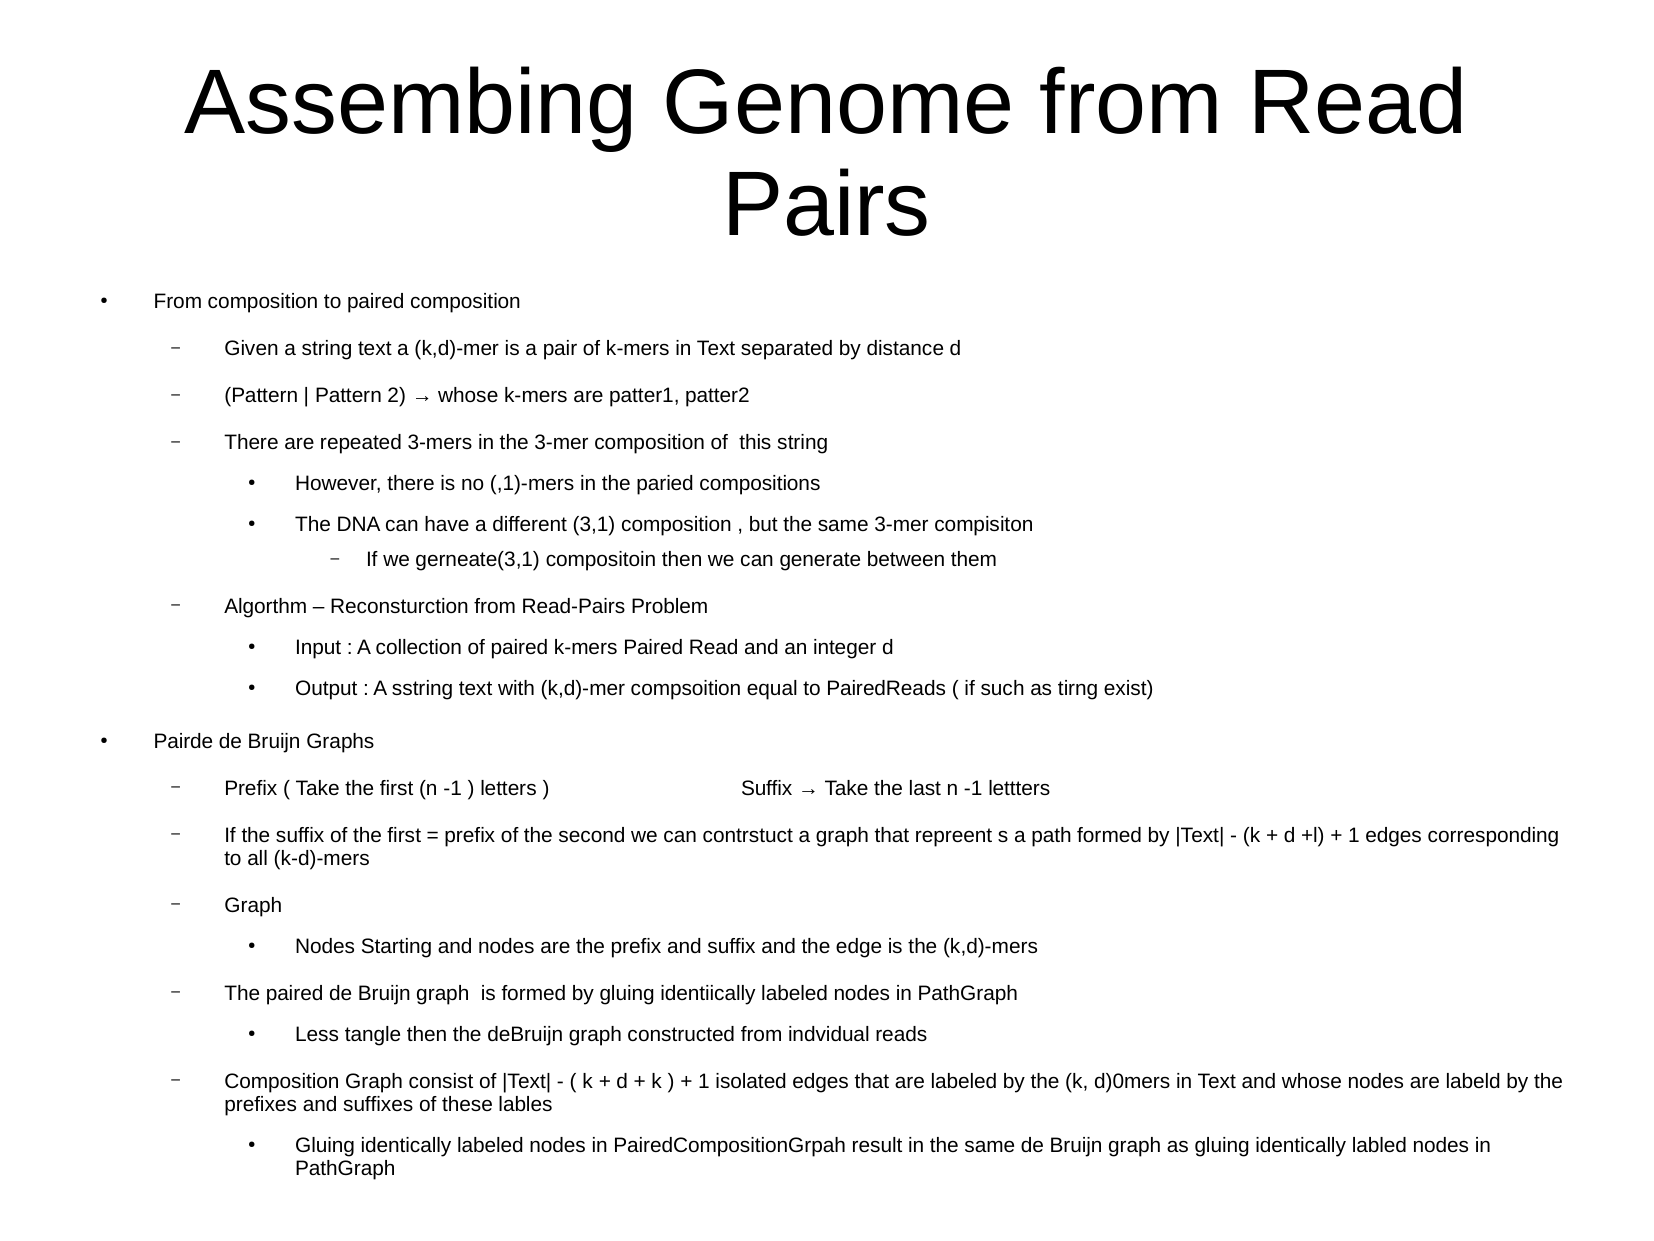

# Assembing Genome from Read Pairs
From composition to paired composition
Given a string text a (k,d)-mer is a pair of k-mers in Text separated by distance d
(Pattern | Pattern 2) → whose k-mers are patter1, patter2
There are repeated 3-mers in the 3-mer composition of this string
However, there is no (,1)-mers in the paried compositions
The DNA can have a different (3,1) composition , but the same 3-mer compisiton
If we gerneate(3,1) compositoin then we can generate between them
Algorthm – Reconsturction from Read-Pairs Problem
Input : A collection of paired k-mers Paired Read and an integer d
Output : A sstring text with (k,d)-mer compsoition equal to PairedReads ( if such as tirng exist)
Pairde de Bruijn Graphs
Prefix ( Take the first (n -1 ) letters ) 			Suffix → Take the last n -1 lettters
If the suffix of the first = prefix of the second we can contrstuct a graph that repreent s a path formed by |Text| - (k + d +l) + 1 edges corresponding to all (k-d)-mers
Graph
Nodes Starting and nodes are the prefix and suffix and the edge is the (k,d)-mers
The paired de Bruijn graph is formed by gluing identiically labeled nodes in PathGraph
Less tangle then the deBruijn graph constructed from indvidual reads
Composition Graph consist of |Text| - ( k + d + k ) + 1 isolated edges that are labeled by the (k, d)0mers in Text and whose nodes are labeld by the prefixes and suffixes of these lables
Gluing identically labeled nodes in PairedCompositionGrpah result in the same de Bruijn graph as gluing identically labled nodes in PathGraph